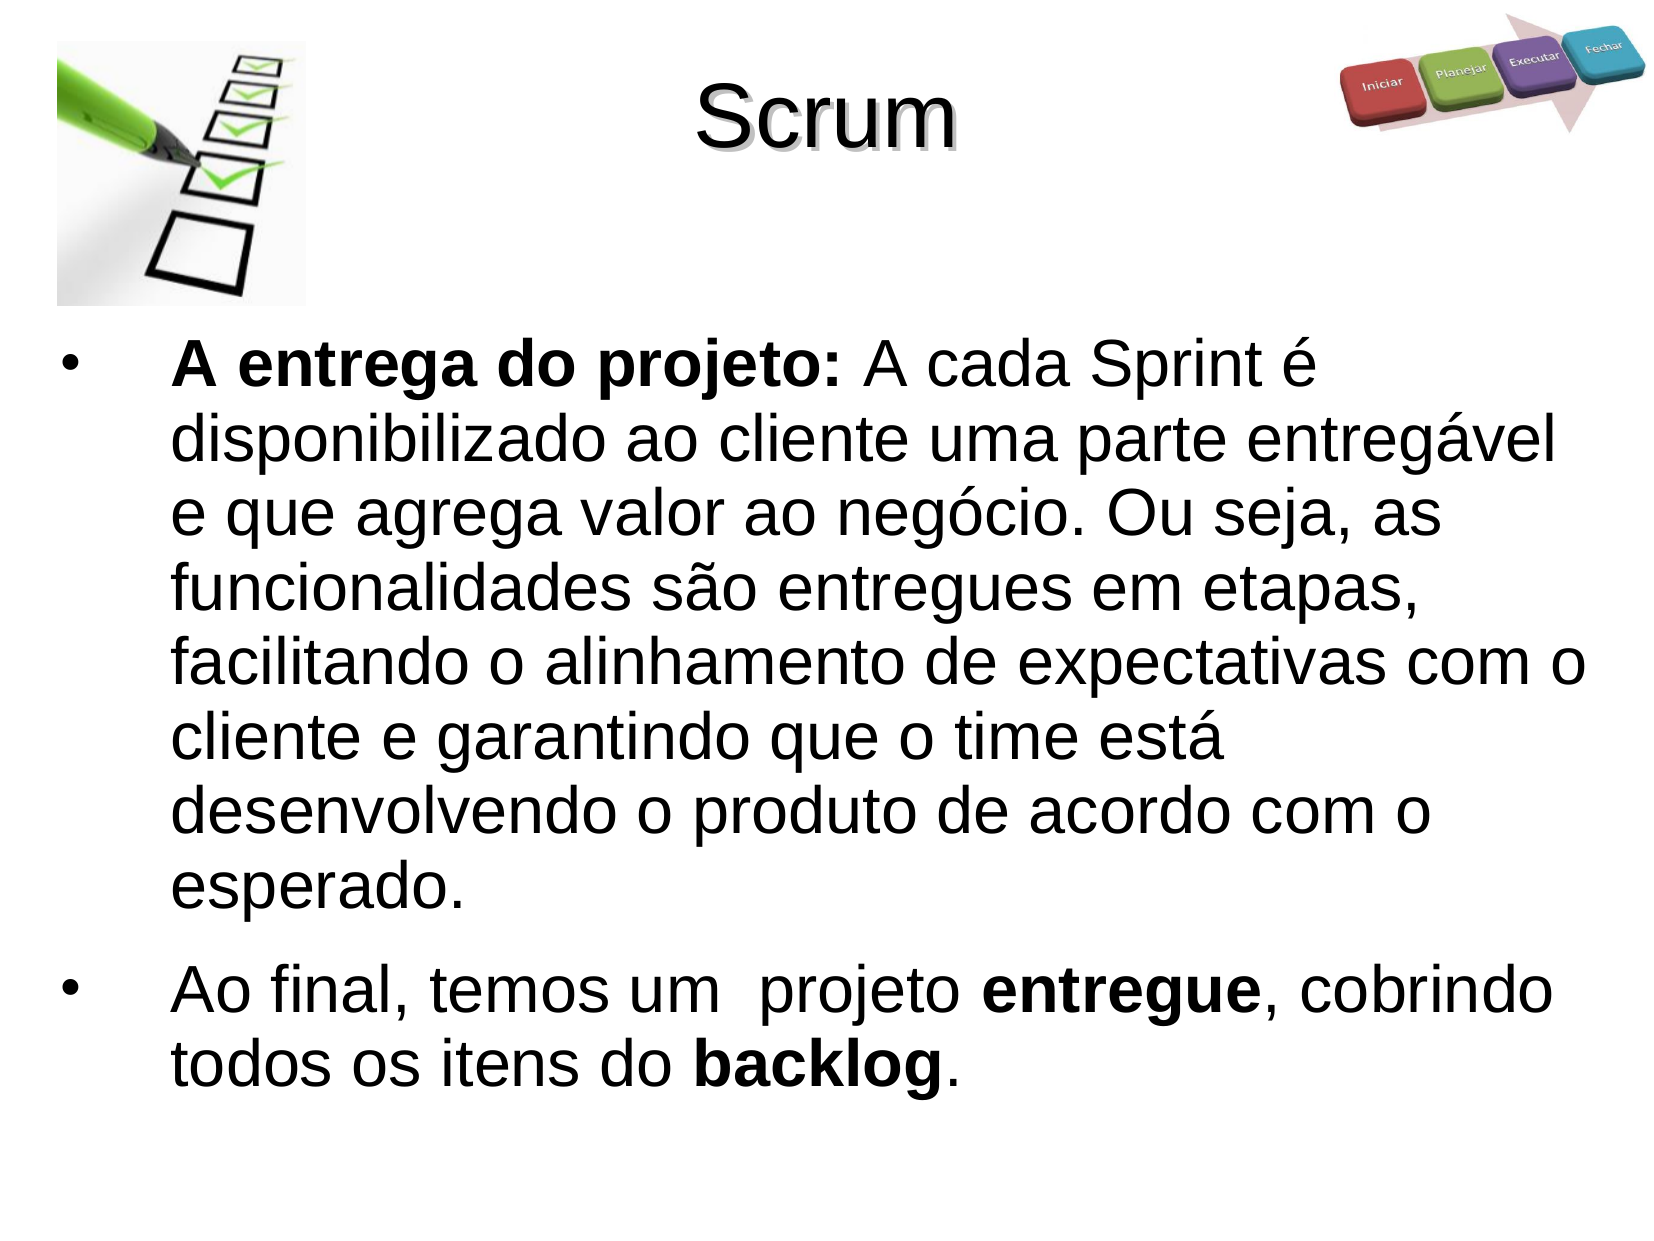

# Scrum
A entrega do projeto: A cada Sprint é disponibilizado ao cliente uma parte entregável e que agrega valor ao negócio. Ou seja, as funcionalidades são entregues em etapas, facilitando o alinhamento de expectativas com o cliente e garantindo que o time está desenvolvendo o produto de acordo com o esperado.
Ao final, temos um projeto entregue, cobrindo todos os itens do backlog.